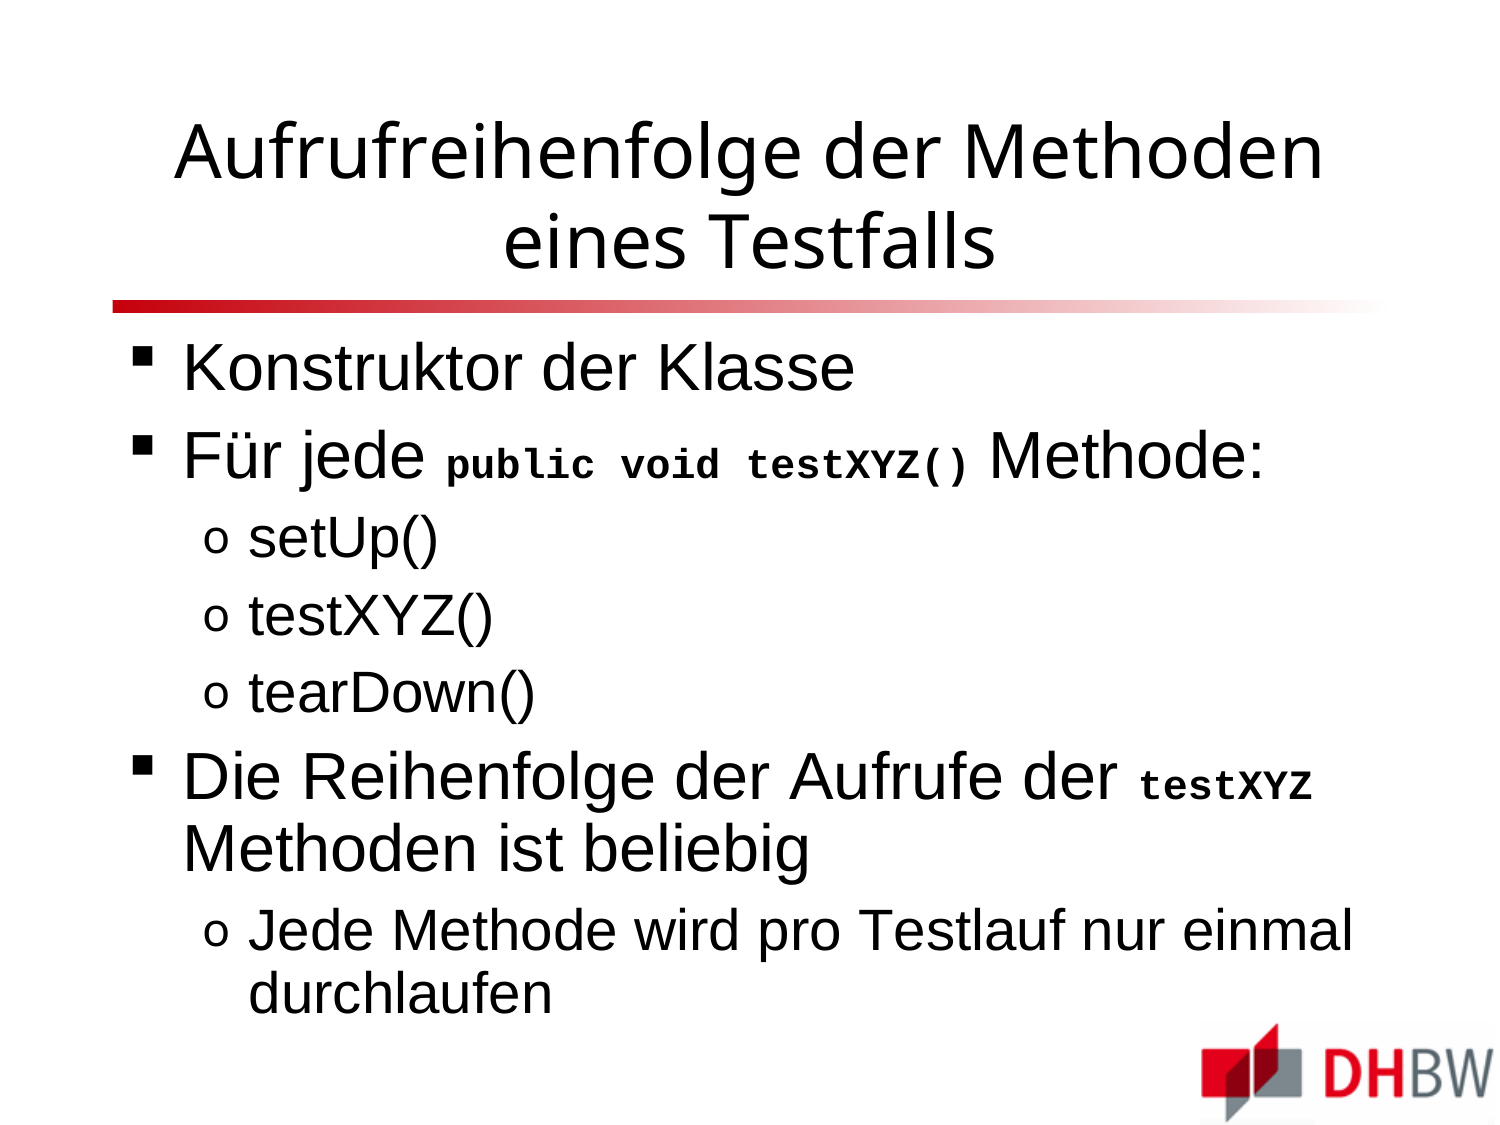

# Aufrufreihenfolge der Methoden eines Testfalls
Konstruktor der Klasse
Für jede public void testXYZ() Methode:
setUp()
testXYZ()
tearDown()
Die Reihenfolge der Aufrufe der testXYZ Methoden ist beliebig
Jede Methode wird pro Testlauf nur einmal durchlaufen